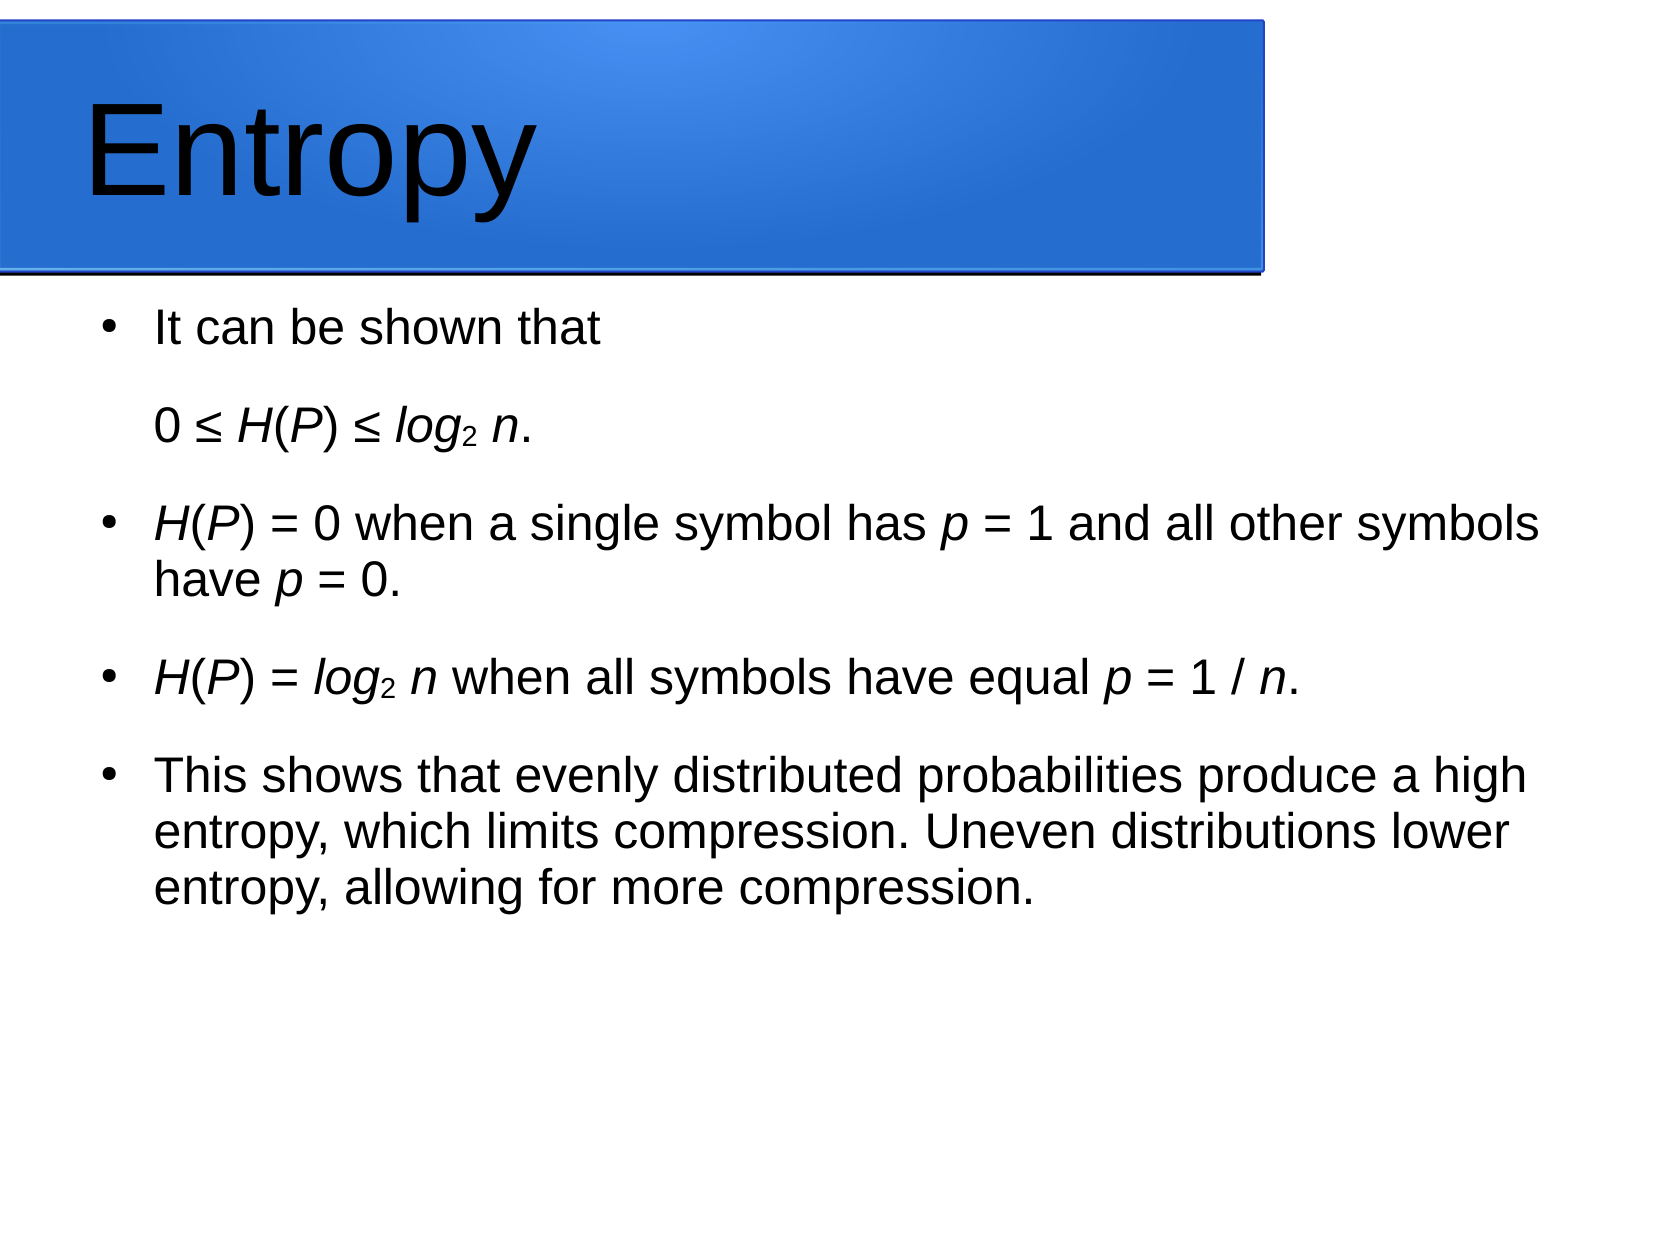

# Entropy
It can be shown that
0 ≤ H(P) ≤ log2 n.
H(P) = 0 when a single symbol has p = 1 and all other symbols have p = 0.
H(P) = log2 n when all symbols have equal p = 1 / n.
This shows that evenly distributed probabilities produce a high entropy, which limits compression. Uneven distributions lower entropy, allowing for more compression.